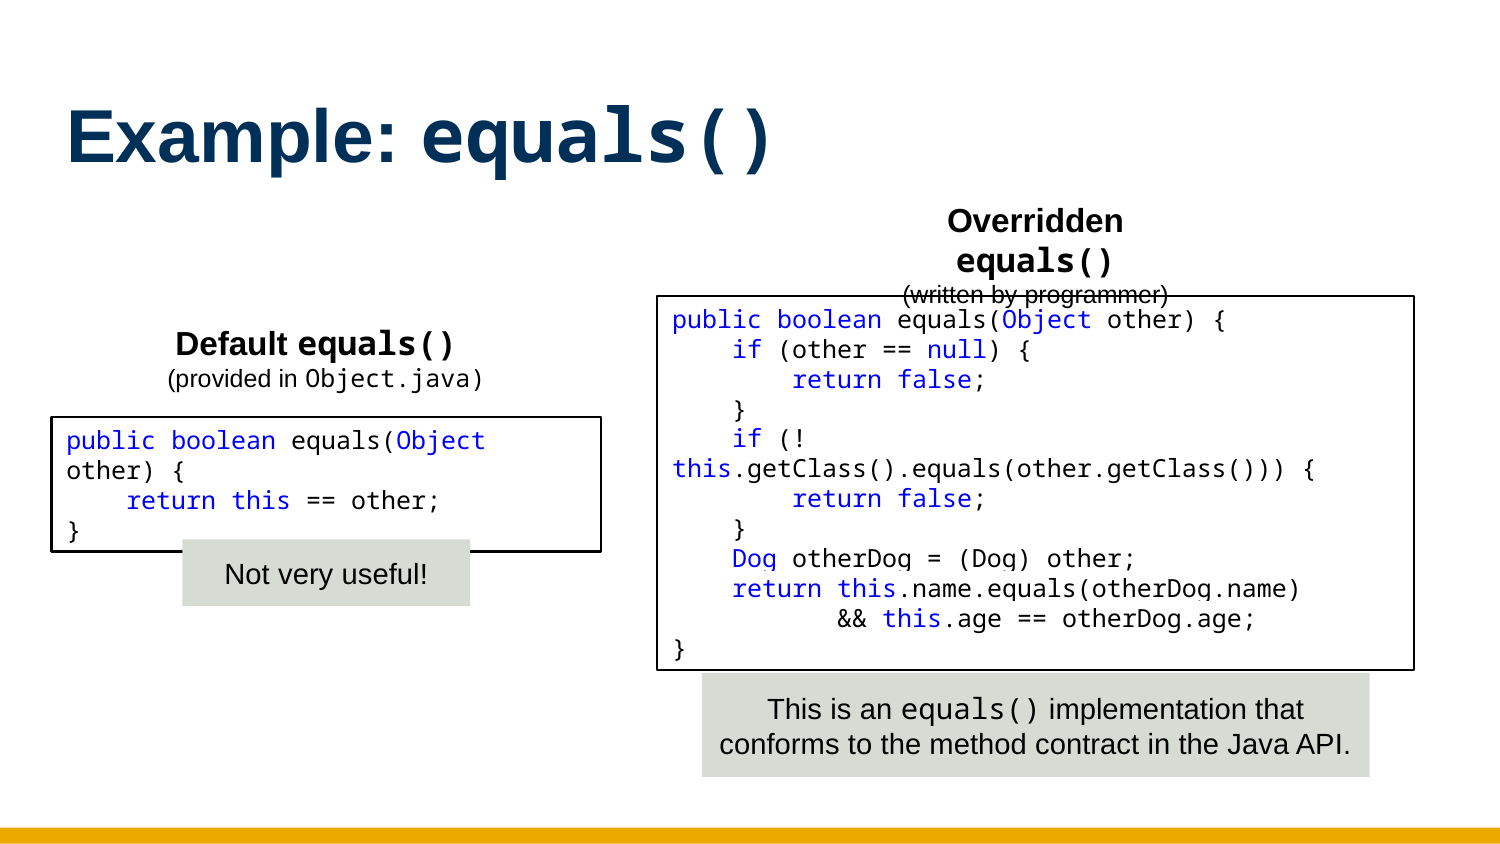

# Example: equals()
Overridden equals()
(written by programmer)
public boolean equals(Object other) {
    if (other == null) {
        return false;
    }
    if (!this.getClass().equals(other.getClass())) {
        return false;
    }
    Dog otherDog = (Dog) other;
    return this.name.equals(otherDog.name)
           && this.age == otherDog.age;
}
Default equals()
(provided in Object.java)
public boolean equals(Object other) {
    return this == other;
}
Not very useful!
This is an equals() implementation that conforms to the method contract in the Java API.